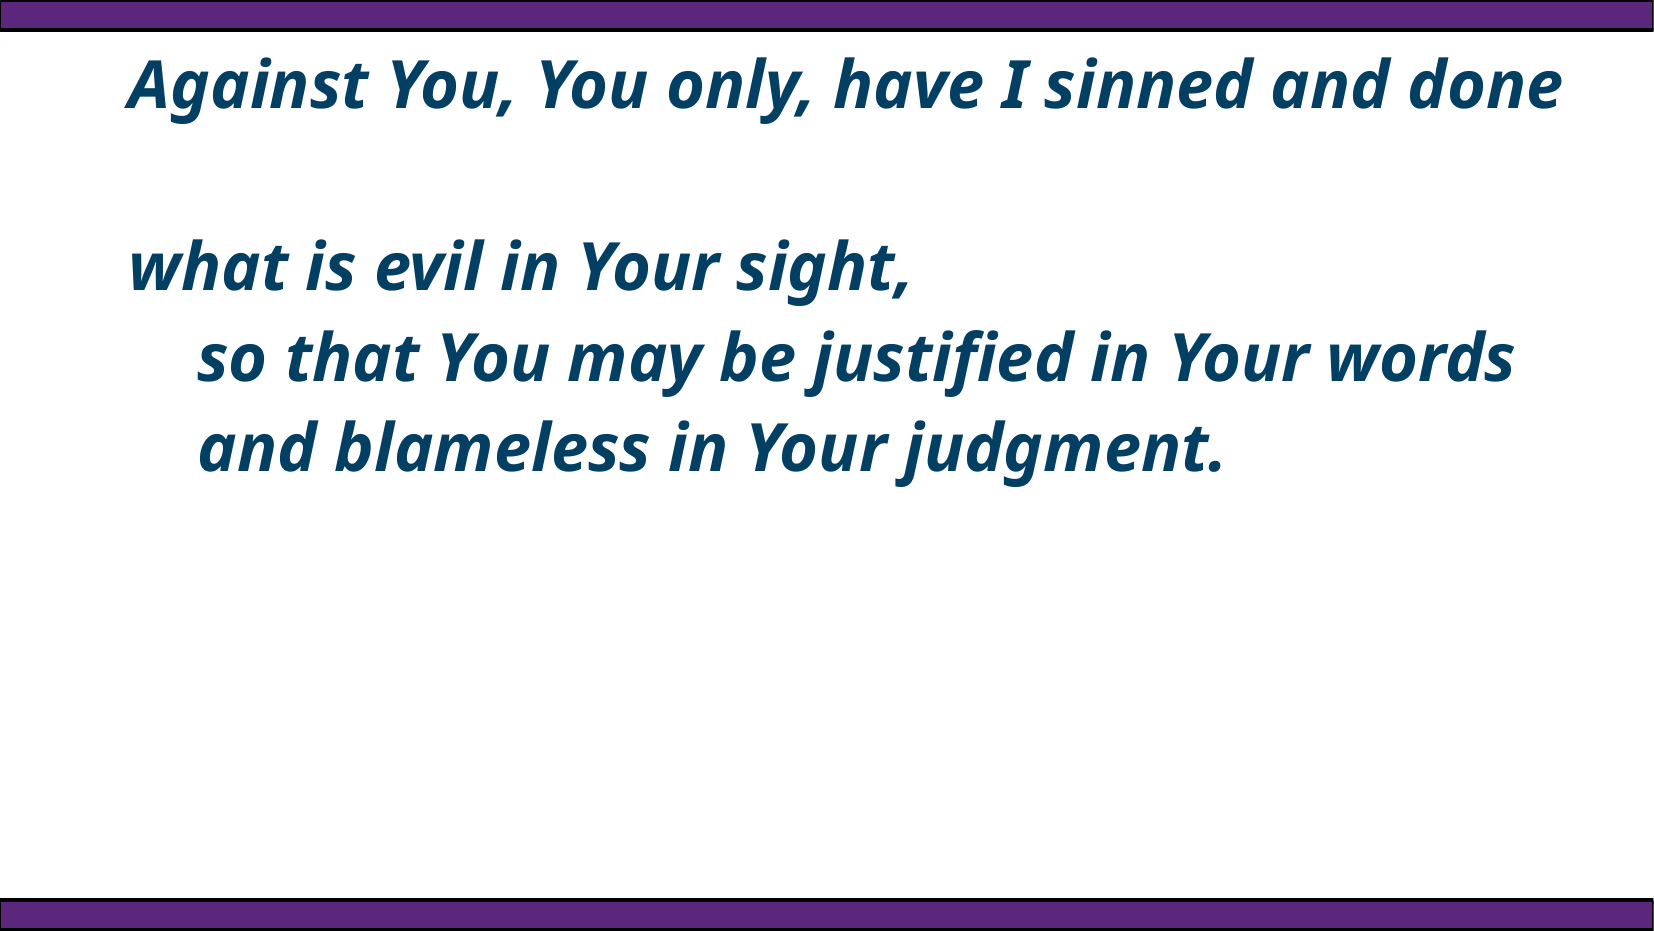

Against You, You only, have I sinned and done
 what is evil in Your sight,
 so that You may be justified in Your words
 and blameless in Your judgment.